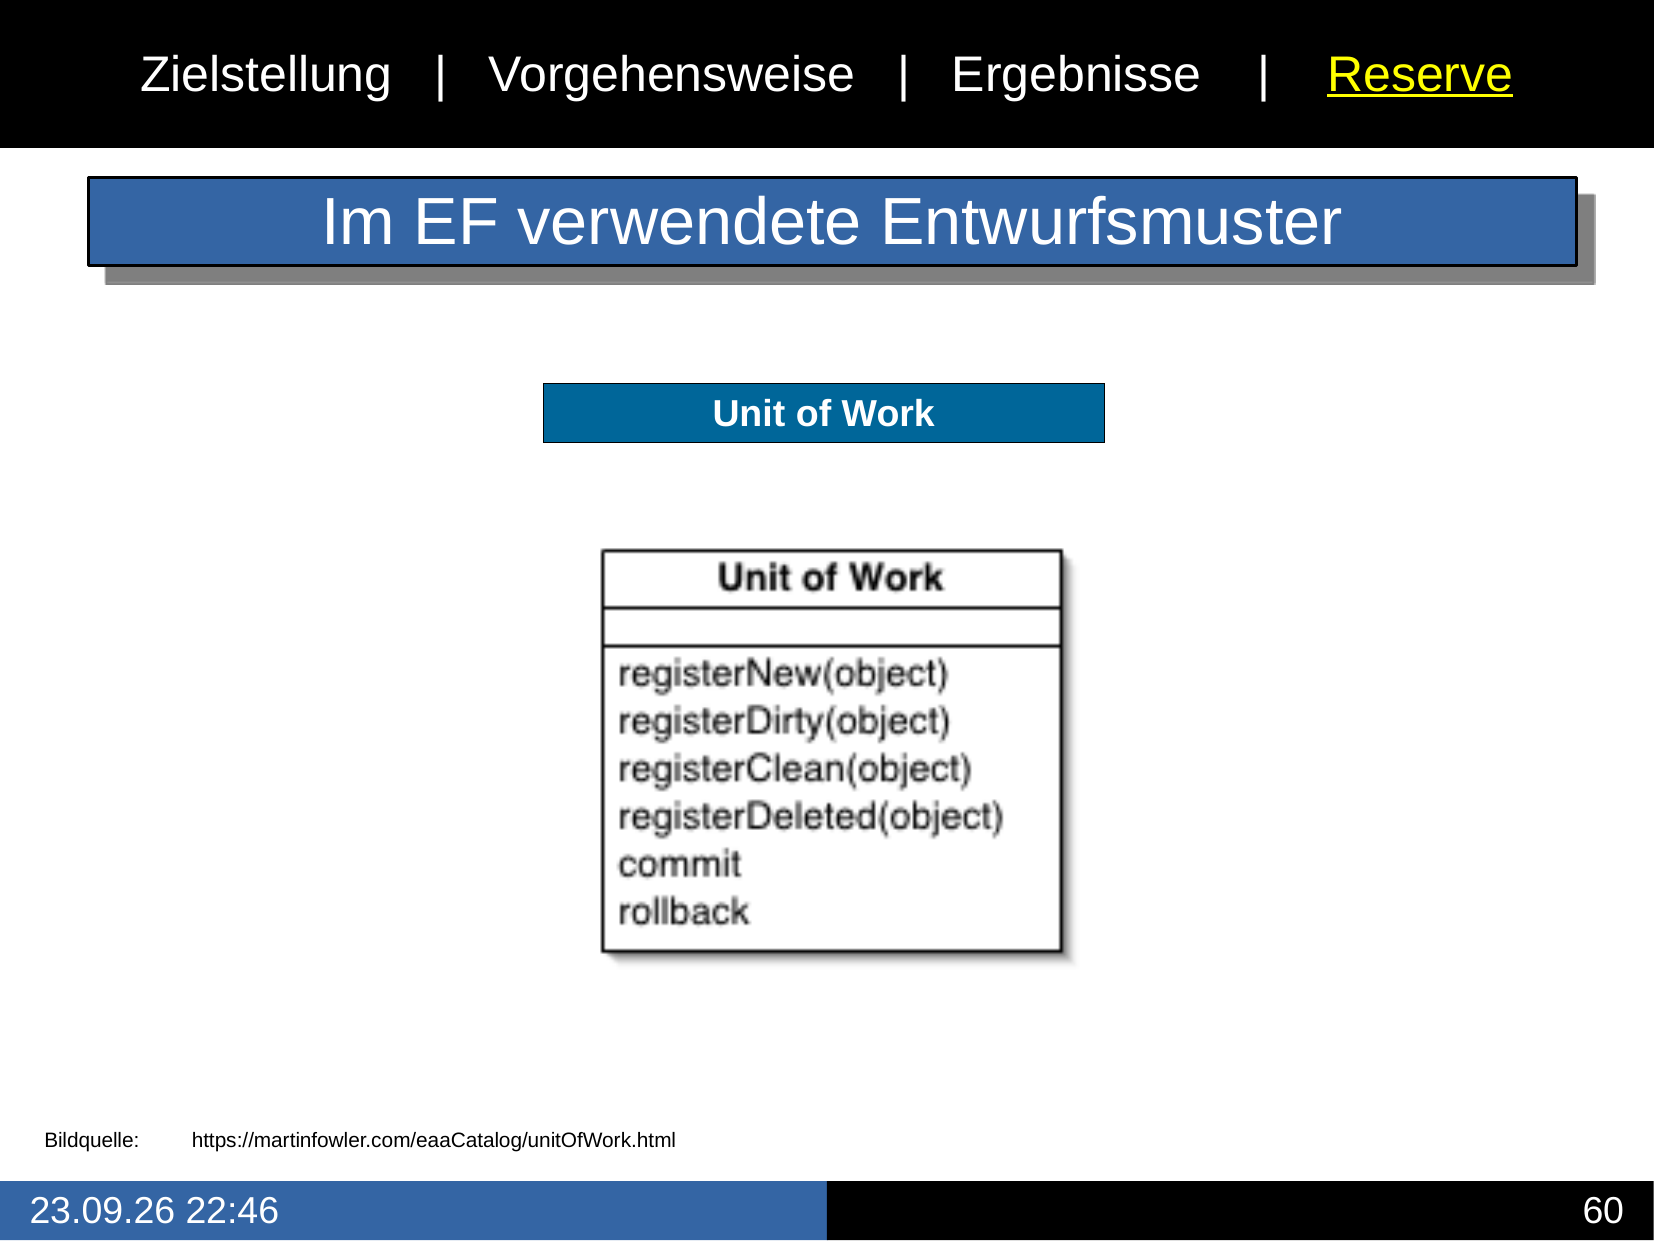

Zielstellung | Vorgehensweise | Ergebnisse | Reserve
# Im EF verwendete Entwurfsmuster
Unit of Work
Bildquelle: 	https://martinfowler.com/eaaCatalog/unitOfWork.html
60